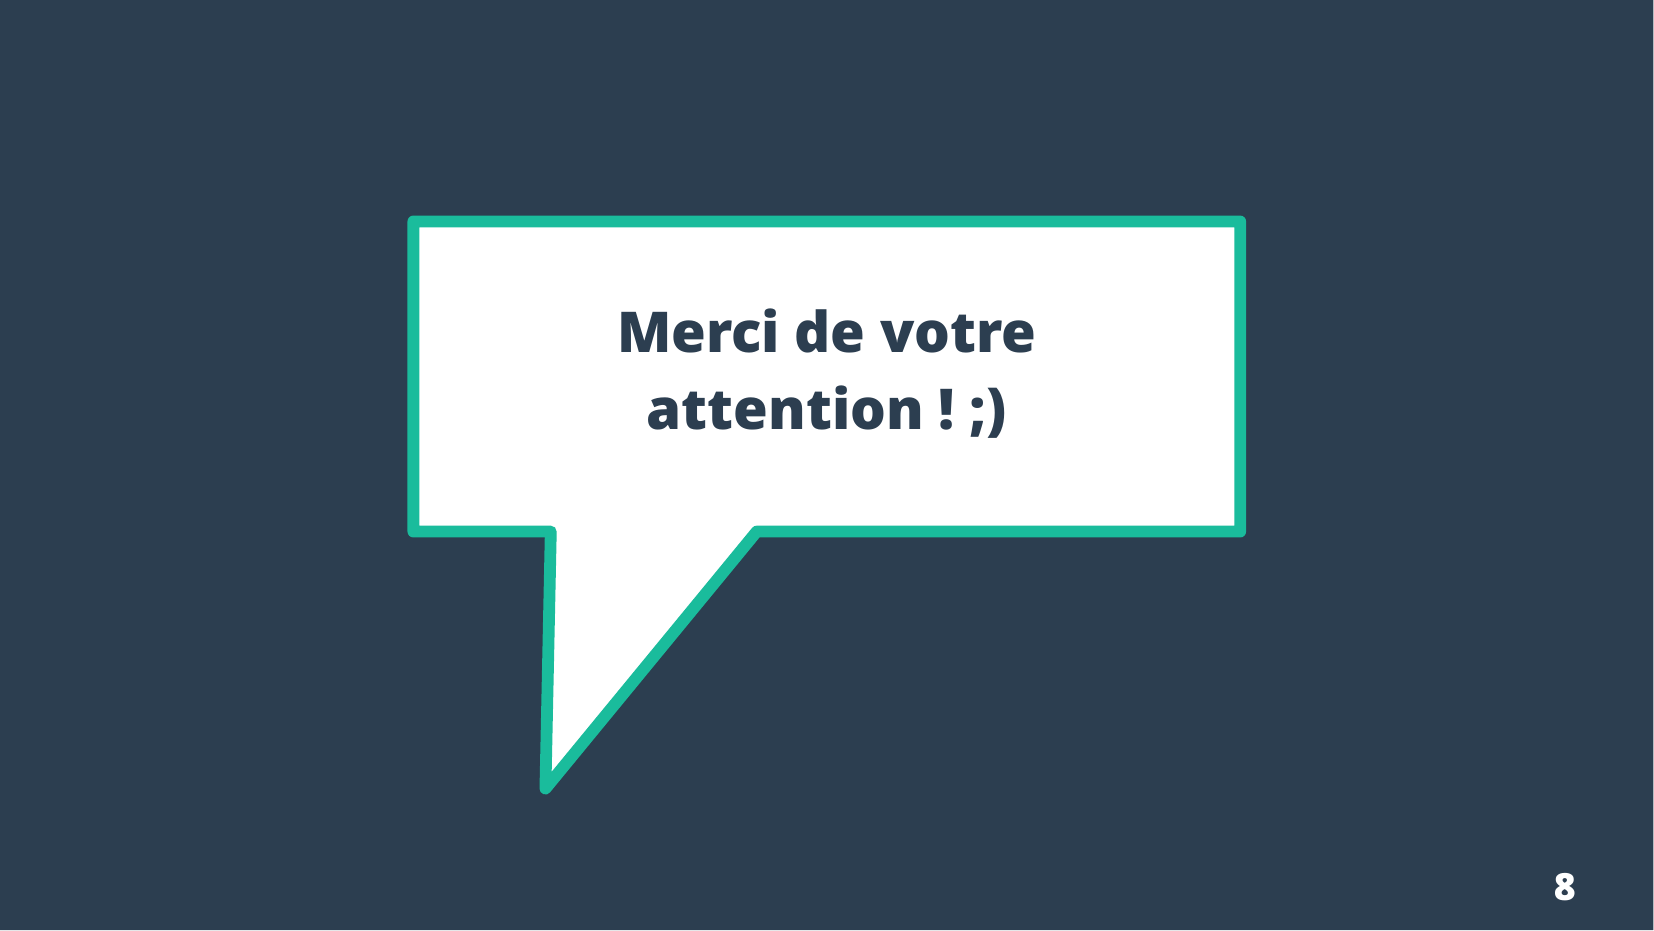

# Merci de votre attention ! ;)
8